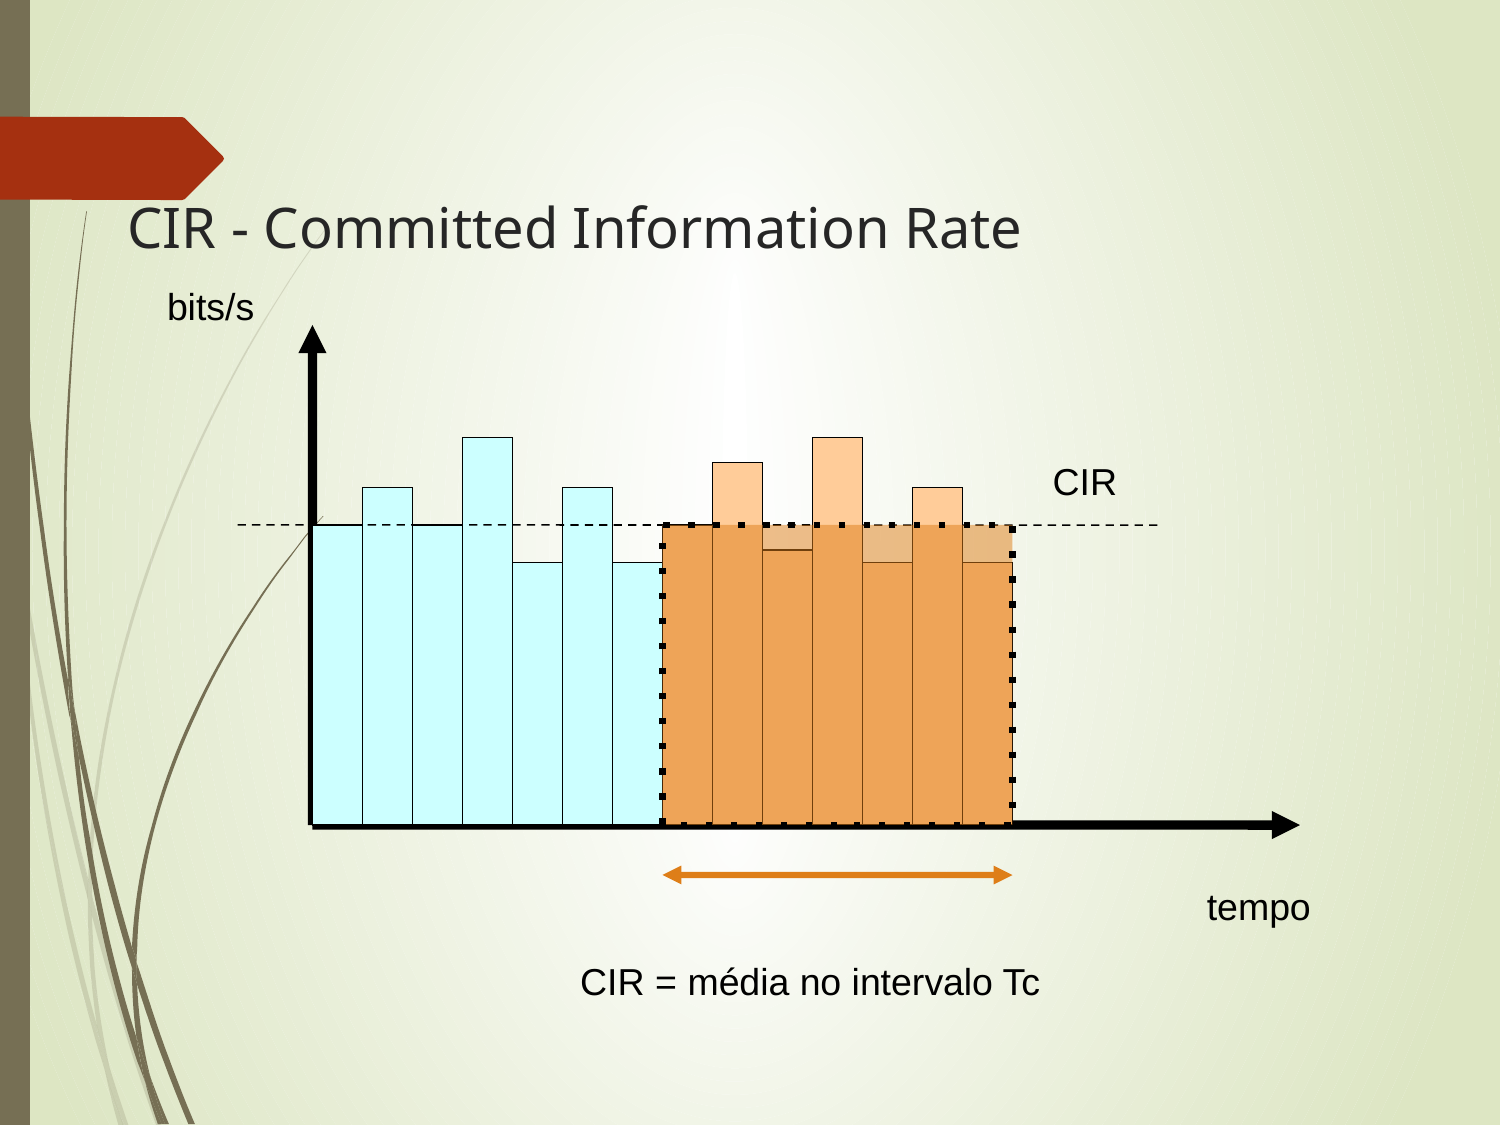

# CIR - Committed Information Rate
bits/s
CIR
tempo
CIR = média no intervalo Tc